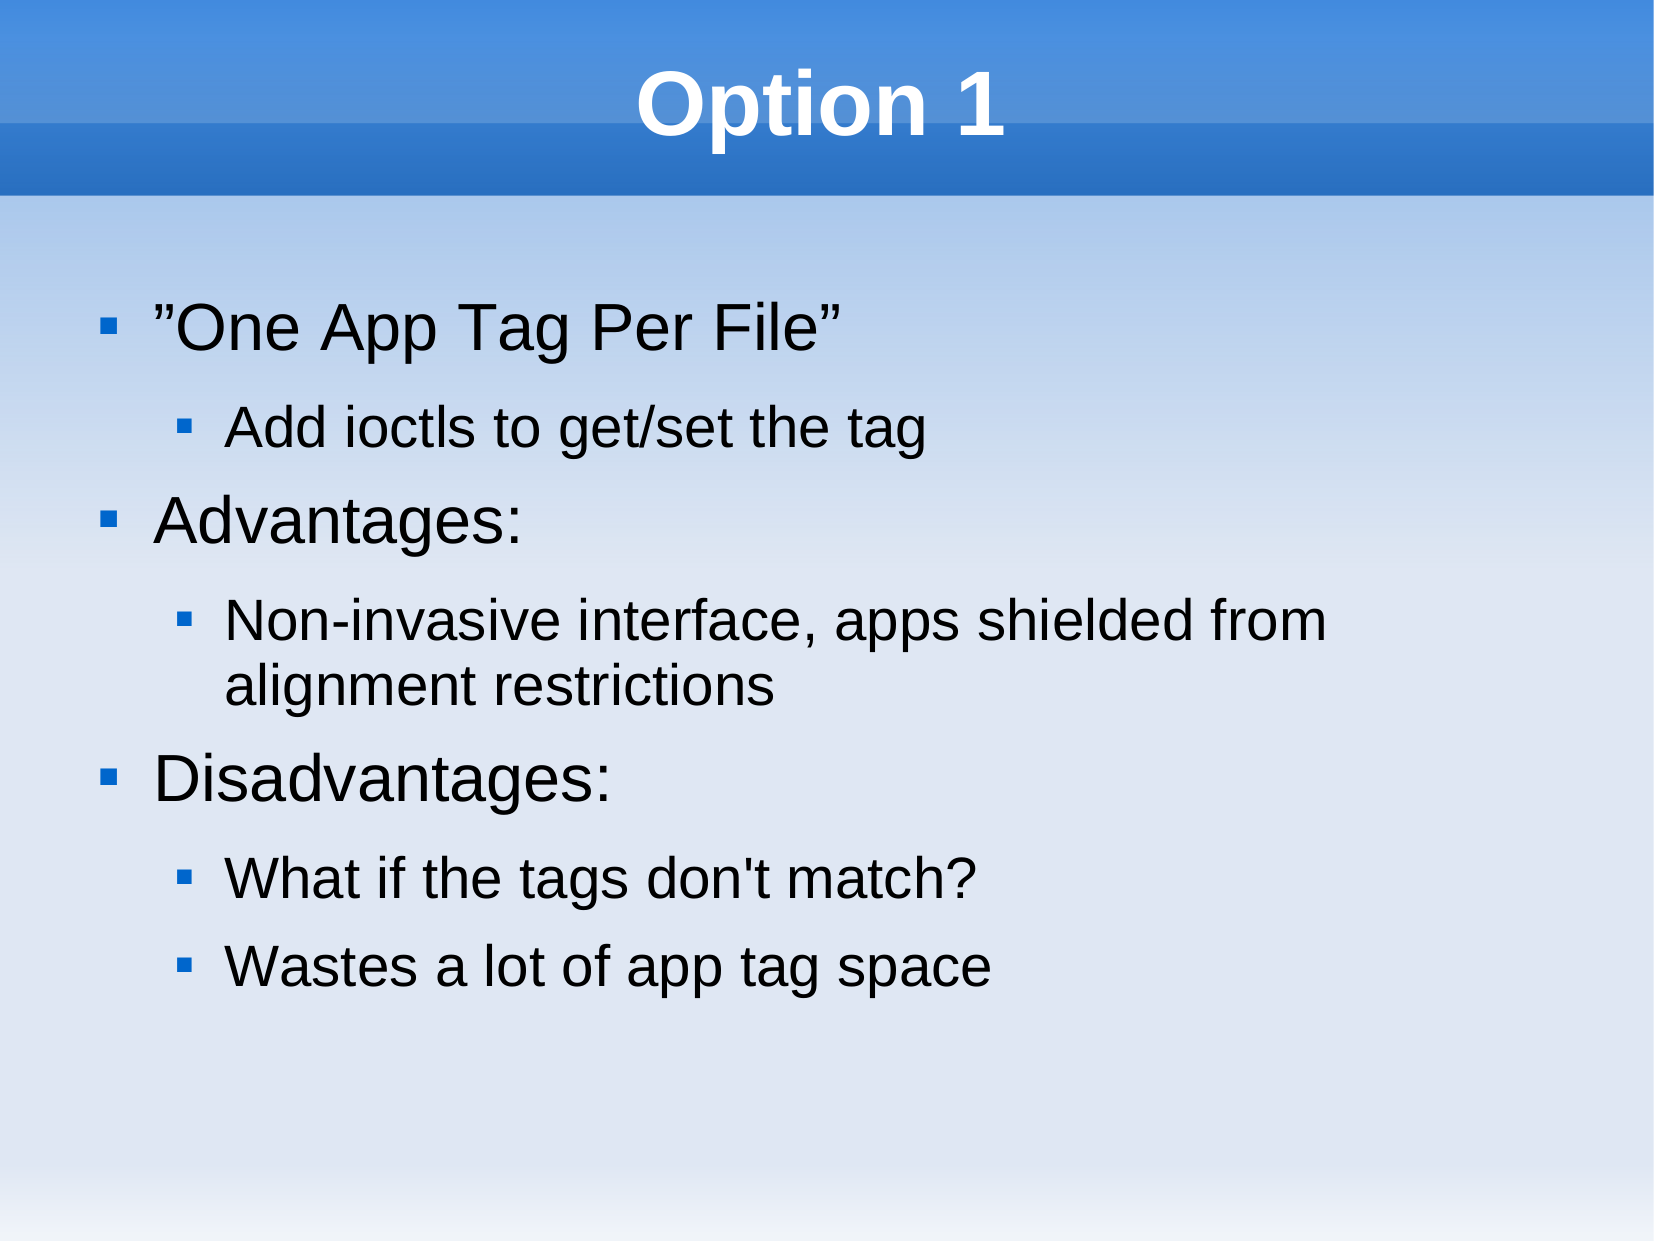

# Option 1
”One App Tag Per File”
Add ioctls to get/set the tag
Advantages:
Non-invasive interface, apps shielded from alignment restrictions
Disadvantages:
What if the tags don't match?
Wastes a lot of app tag space